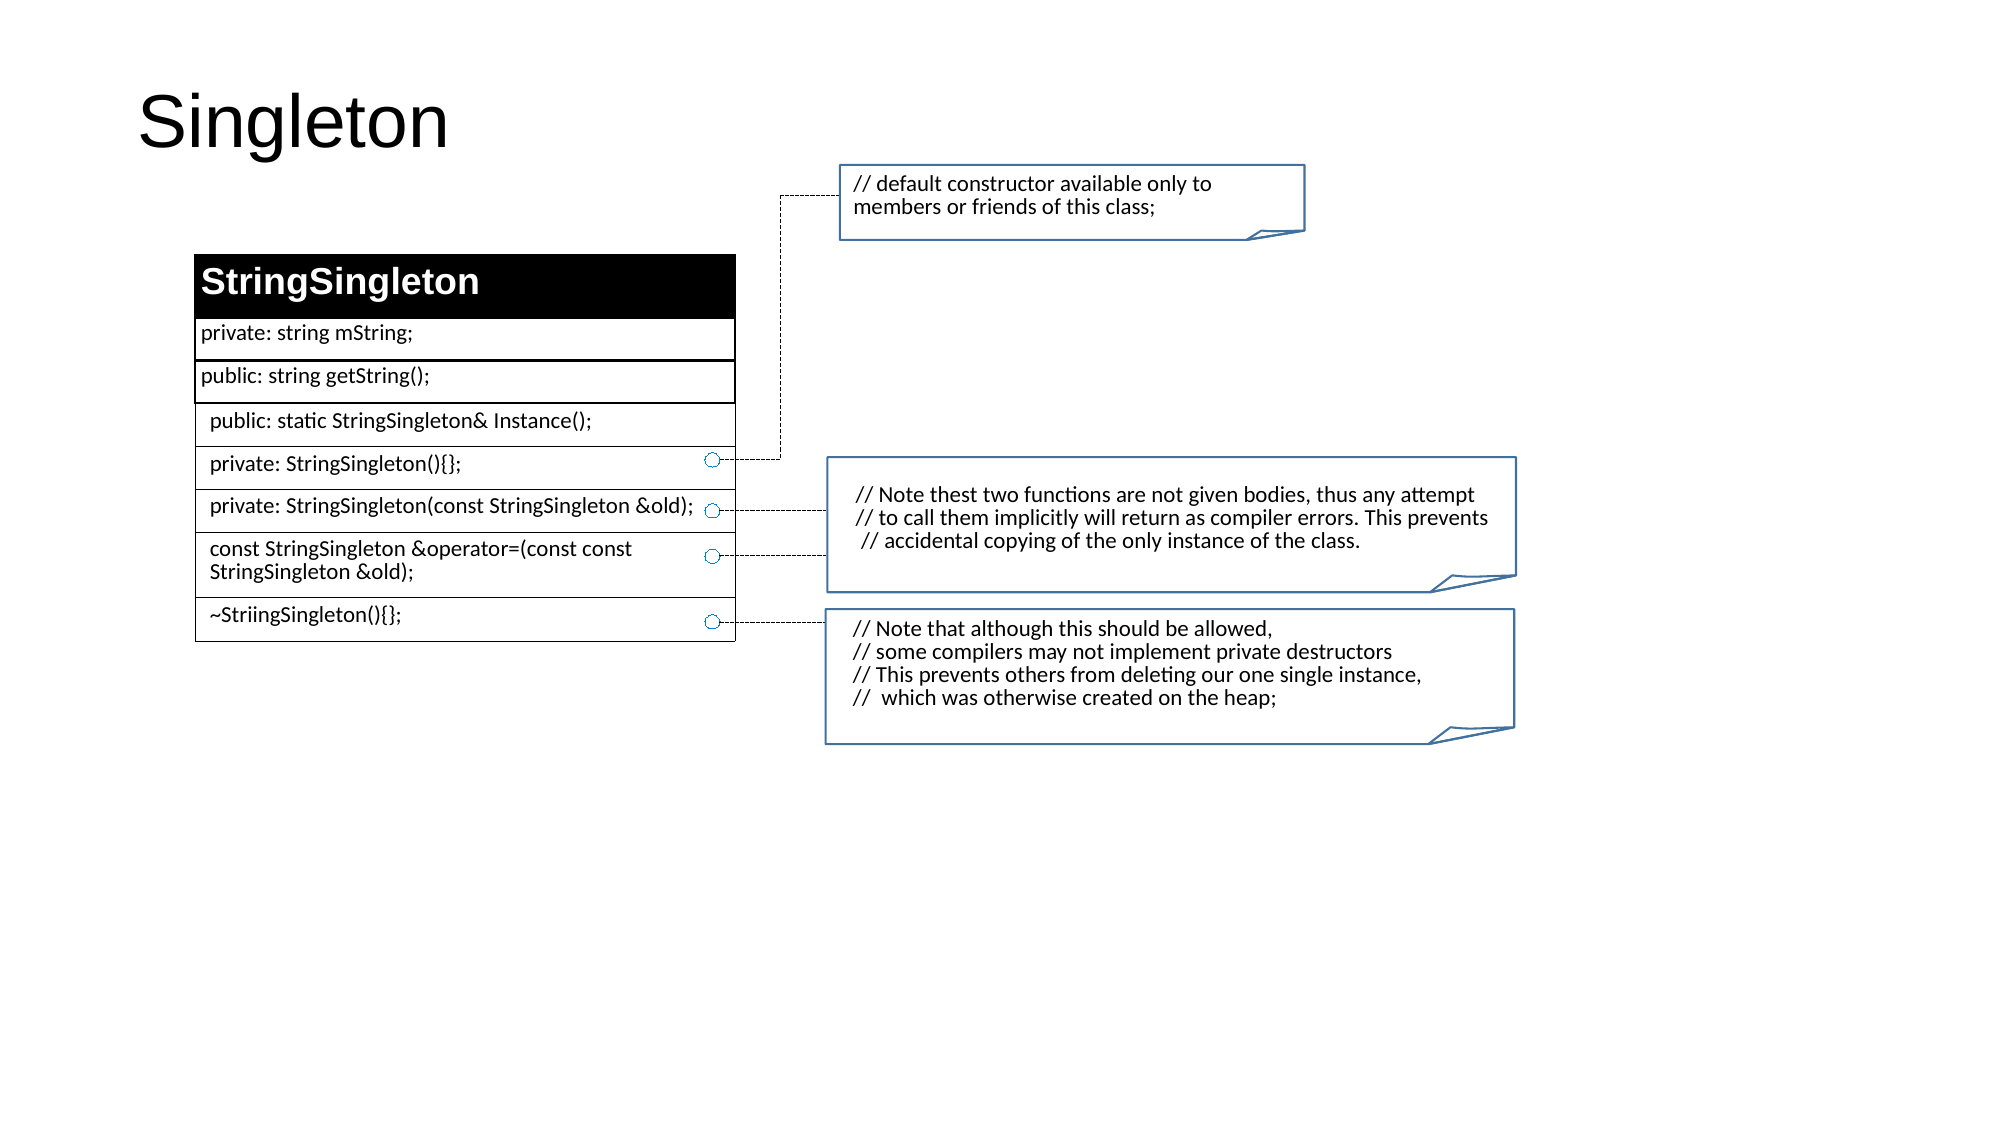

# Singleton
// default constructor available only to members or friends of this class;
| StringSingleton |
| --- |
| private: string mString; |
| public: string getString(); |
| public: static StringSingleton& Instance(); |
| private: StringSingleton(){}; |
| private: StringSingleton(const StringSingleton &old); |
| const StringSingleton &operator=(const const StringSingleton &old); |
| ~StriingSingleton(){}; |
// Note thest two functions are not given bodies, thus any attempt
// to call them implicitly will return as compiler errors. This prevents
 // accidental copying of the only instance of the class.
// Note that although this should be allowed,
// some compilers may not implement private destructors
// This prevents others from deleting our one single instance,
// which was otherwise created on the heap;